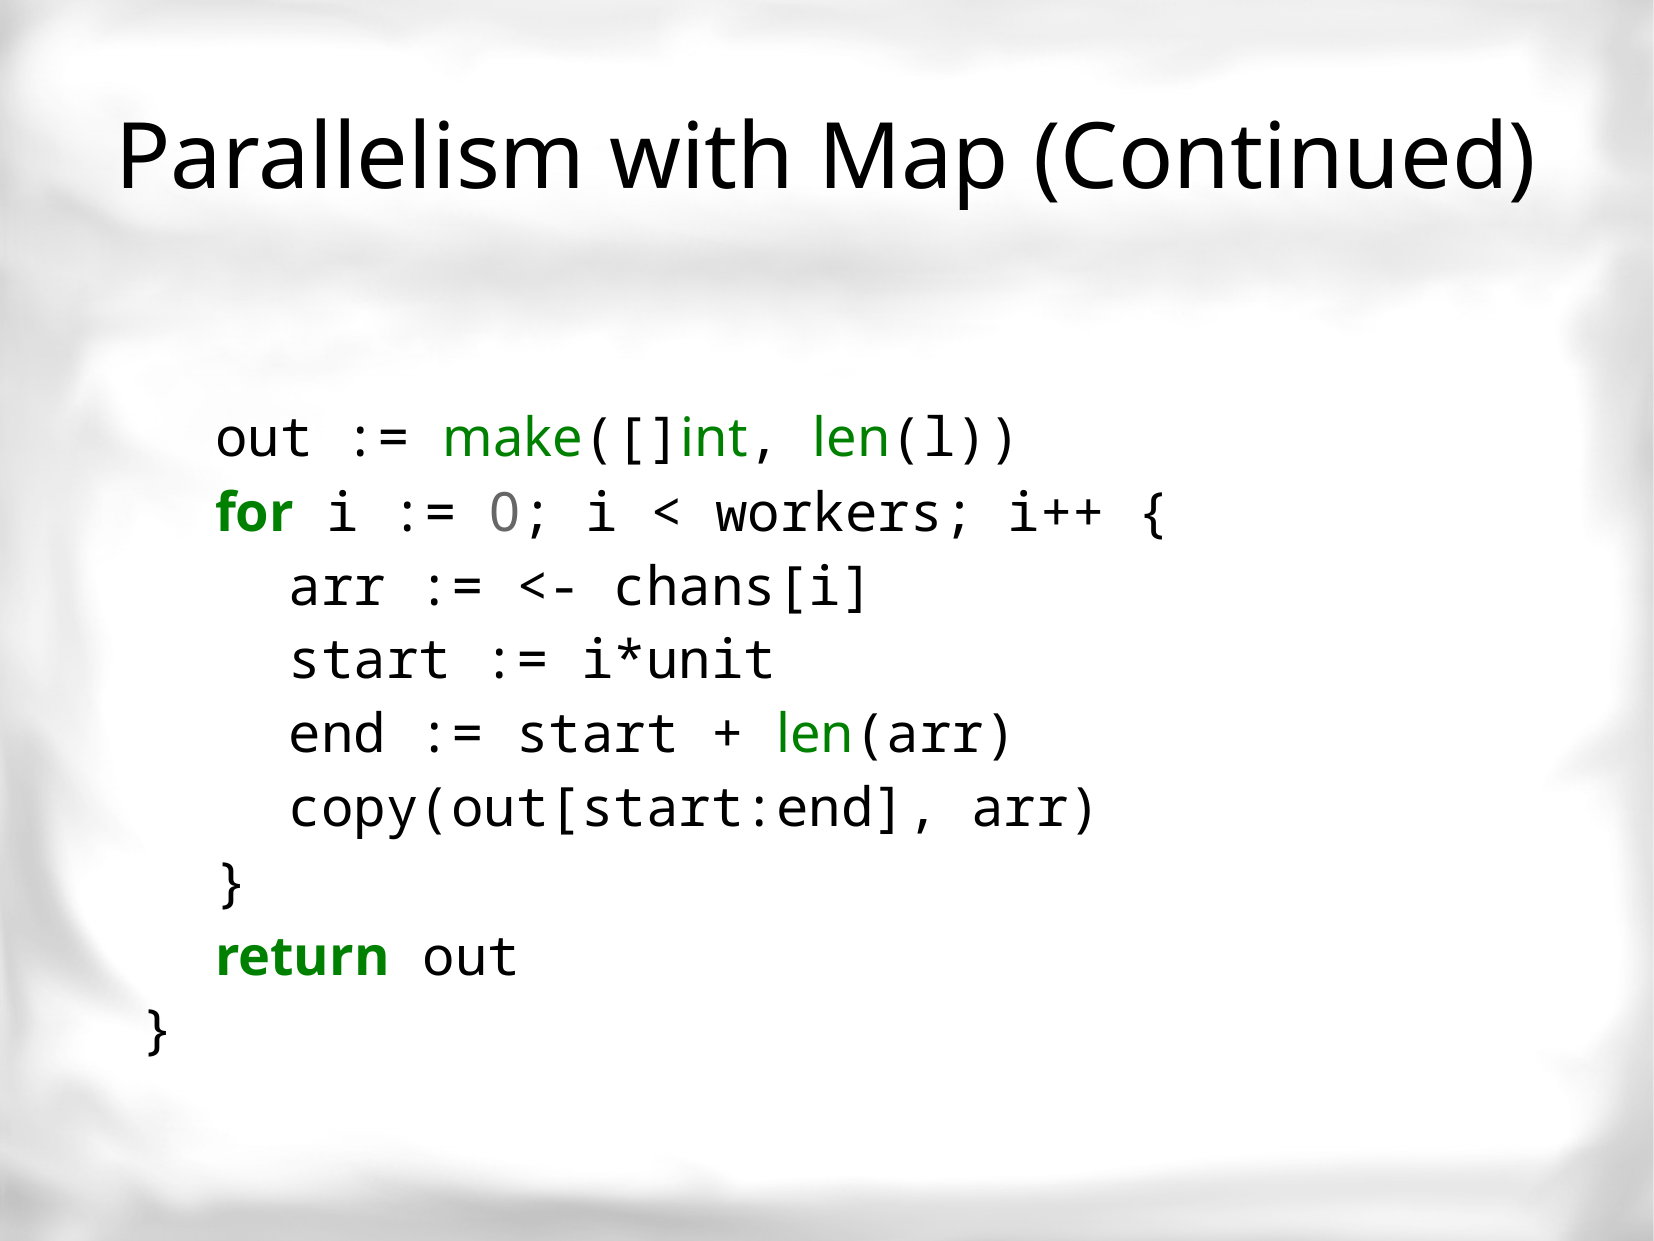

# Parallelism with Map (Continued)
	out := make([]int, len(l))
	for i := 0; i < workers; i++ {
		arr := <- chans[i]
		start := i*unit
		end := start + len(arr)
		copy(out[start:end], arr)
	}
	return out
}